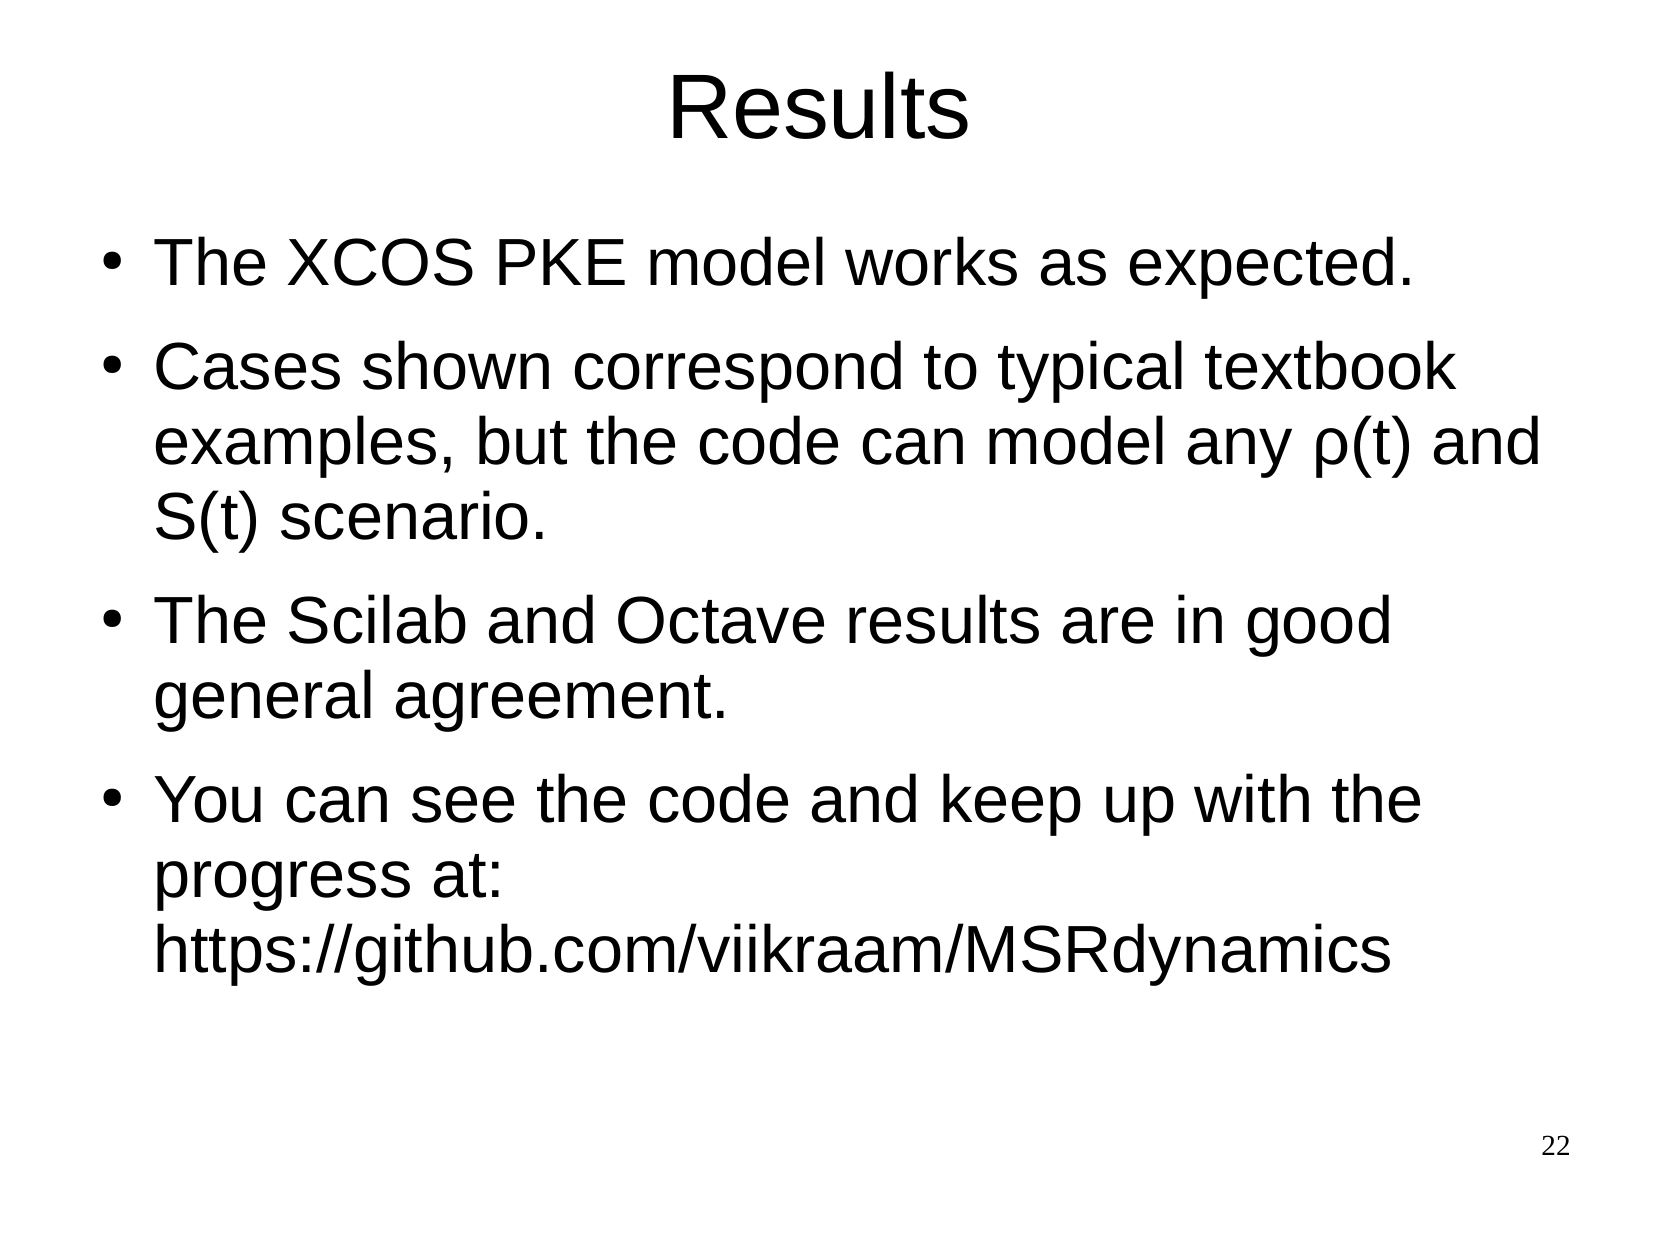

# Results
The XCOS PKE model works as expected.
Cases shown correspond to typical textbook examples, but the code can model any ρ(t) and S(t) scenario.
The Scilab and Octave results are in good general agreement.
You can see the code and keep up with the progress at: https://github.com/viikraam/MSRdynamics
22